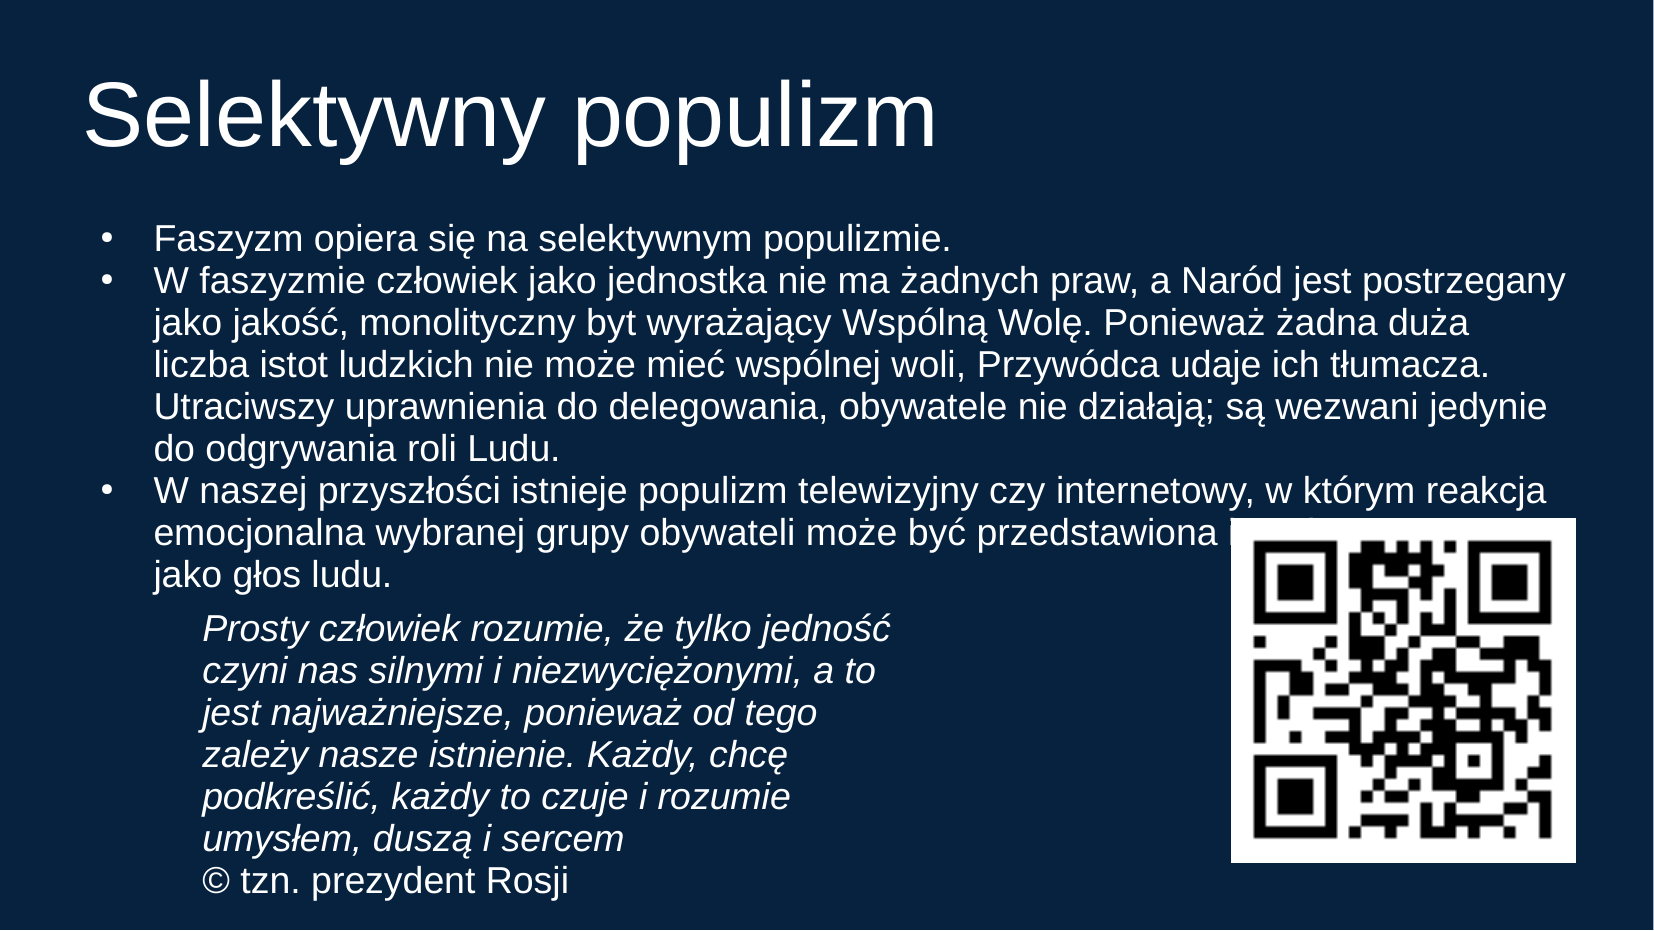

# Selektywny populizm
Faszyzm opiera się na selektywnym populizmie.
W faszyzmie człowiek jako jednostka nie ma żadnych praw, a Naród jest postrzegany jako jakość, monolityczny byt wyrażający Wspólną Wolę. Ponieważ żadna duża liczba istot ludzkich nie może mieć wspólnej woli, Przywódca udaje ich tłumacza. Utraciwszy uprawnienia do delegowania, obywatele nie działają; są wezwani jedynie do odgrywania roli Ludu.
W naszej przyszłości istnieje populizm telewizyjny czy internetowy, w którym reakcja emocjonalna wybranej grupy obywateli może być przedstawiona i zaakceptowana jako głos ludu.
Prosty człowiek rozumie, że tylko jedność czyni nas silnymi i niezwyciężonymi, a to jest najważniejsze, ponieważ od tego zależy nasze istnienie. Każdy, chcę podkreślić, każdy to czuje i rozumie umysłem, duszą i sercem
© tzn. prezydent Rosji